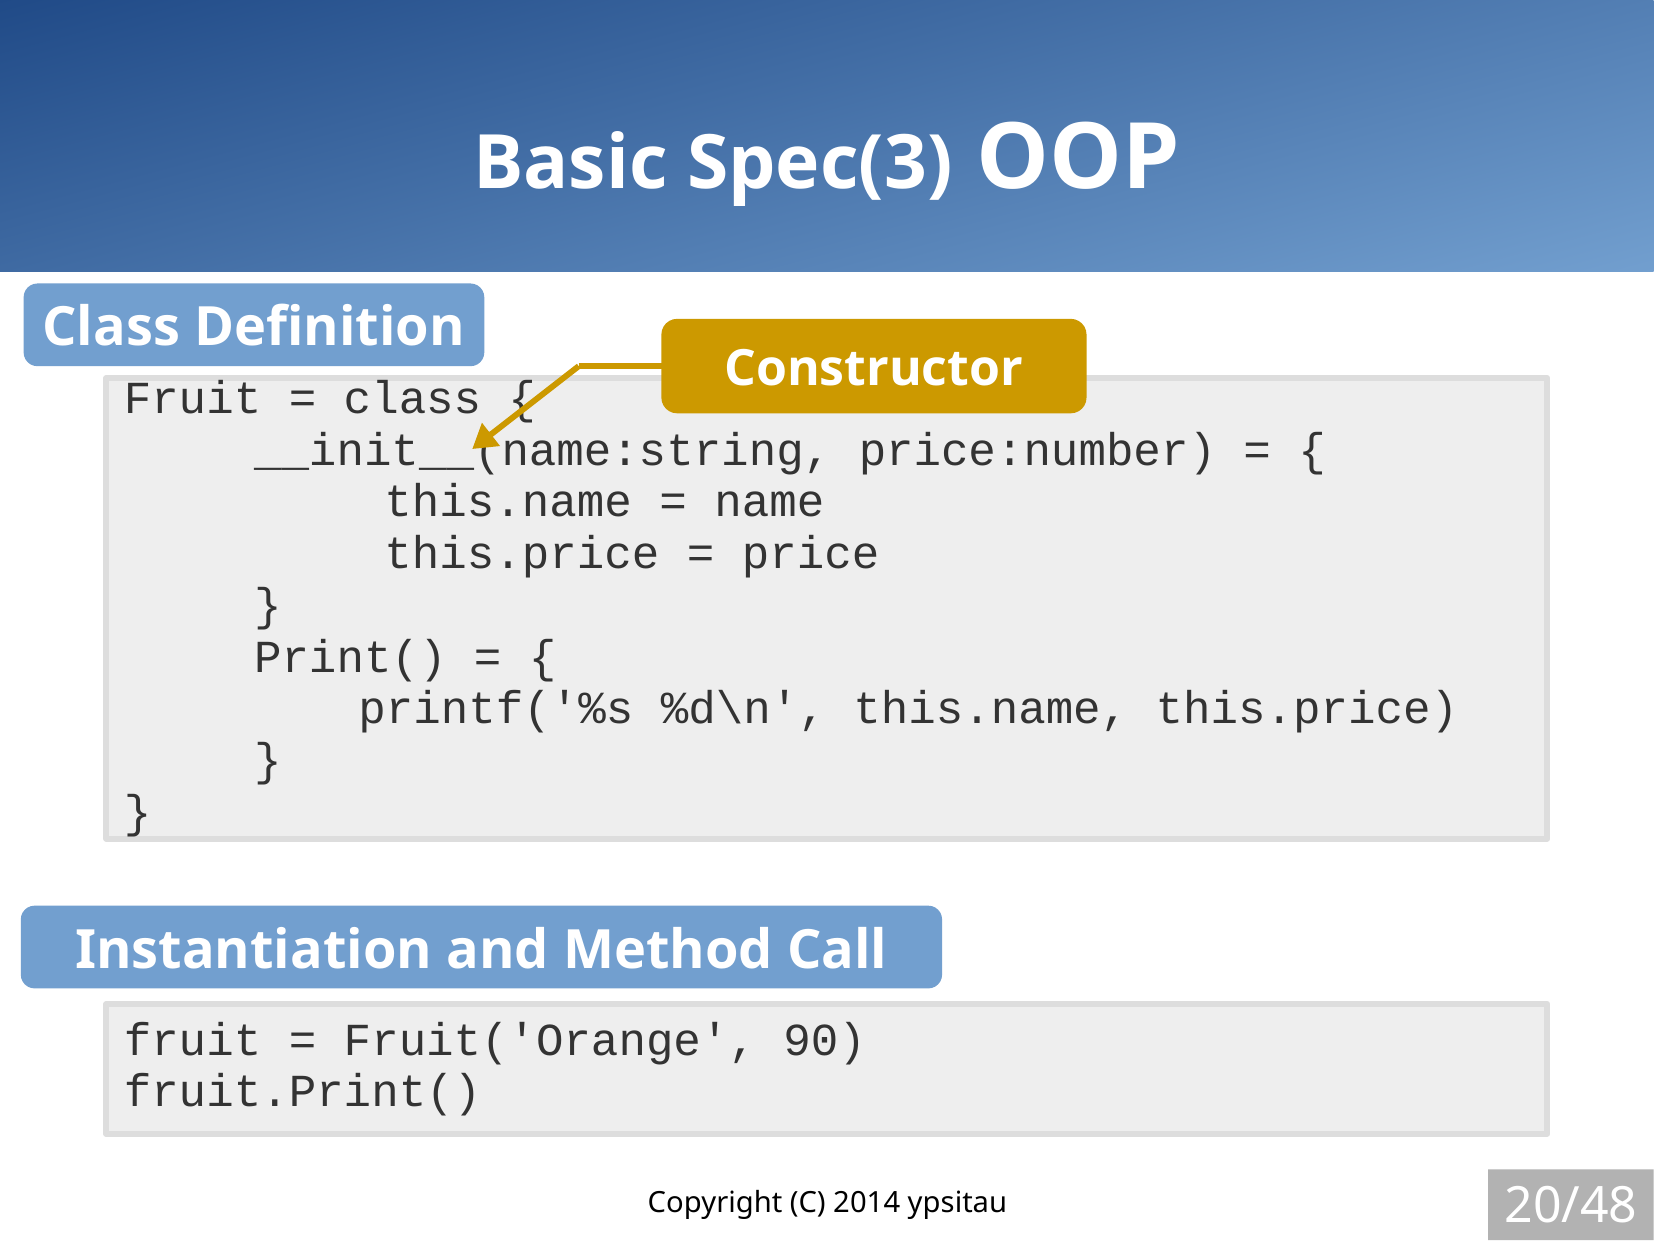

# Basic Spec(3) OOP
Class Definition
Constructor
Fruit = class {
	__init__(name:string, price:number) = {
		this.name = name
		this.price = price
	}
	Print() = {
		printf('%s %d\n', this.name, this.price)
	}
}
Instantiation and Method Call
fruit = Fruit('Orange', 90)
fruit.Print()
20
Copyright (C) 2014 ypsitau